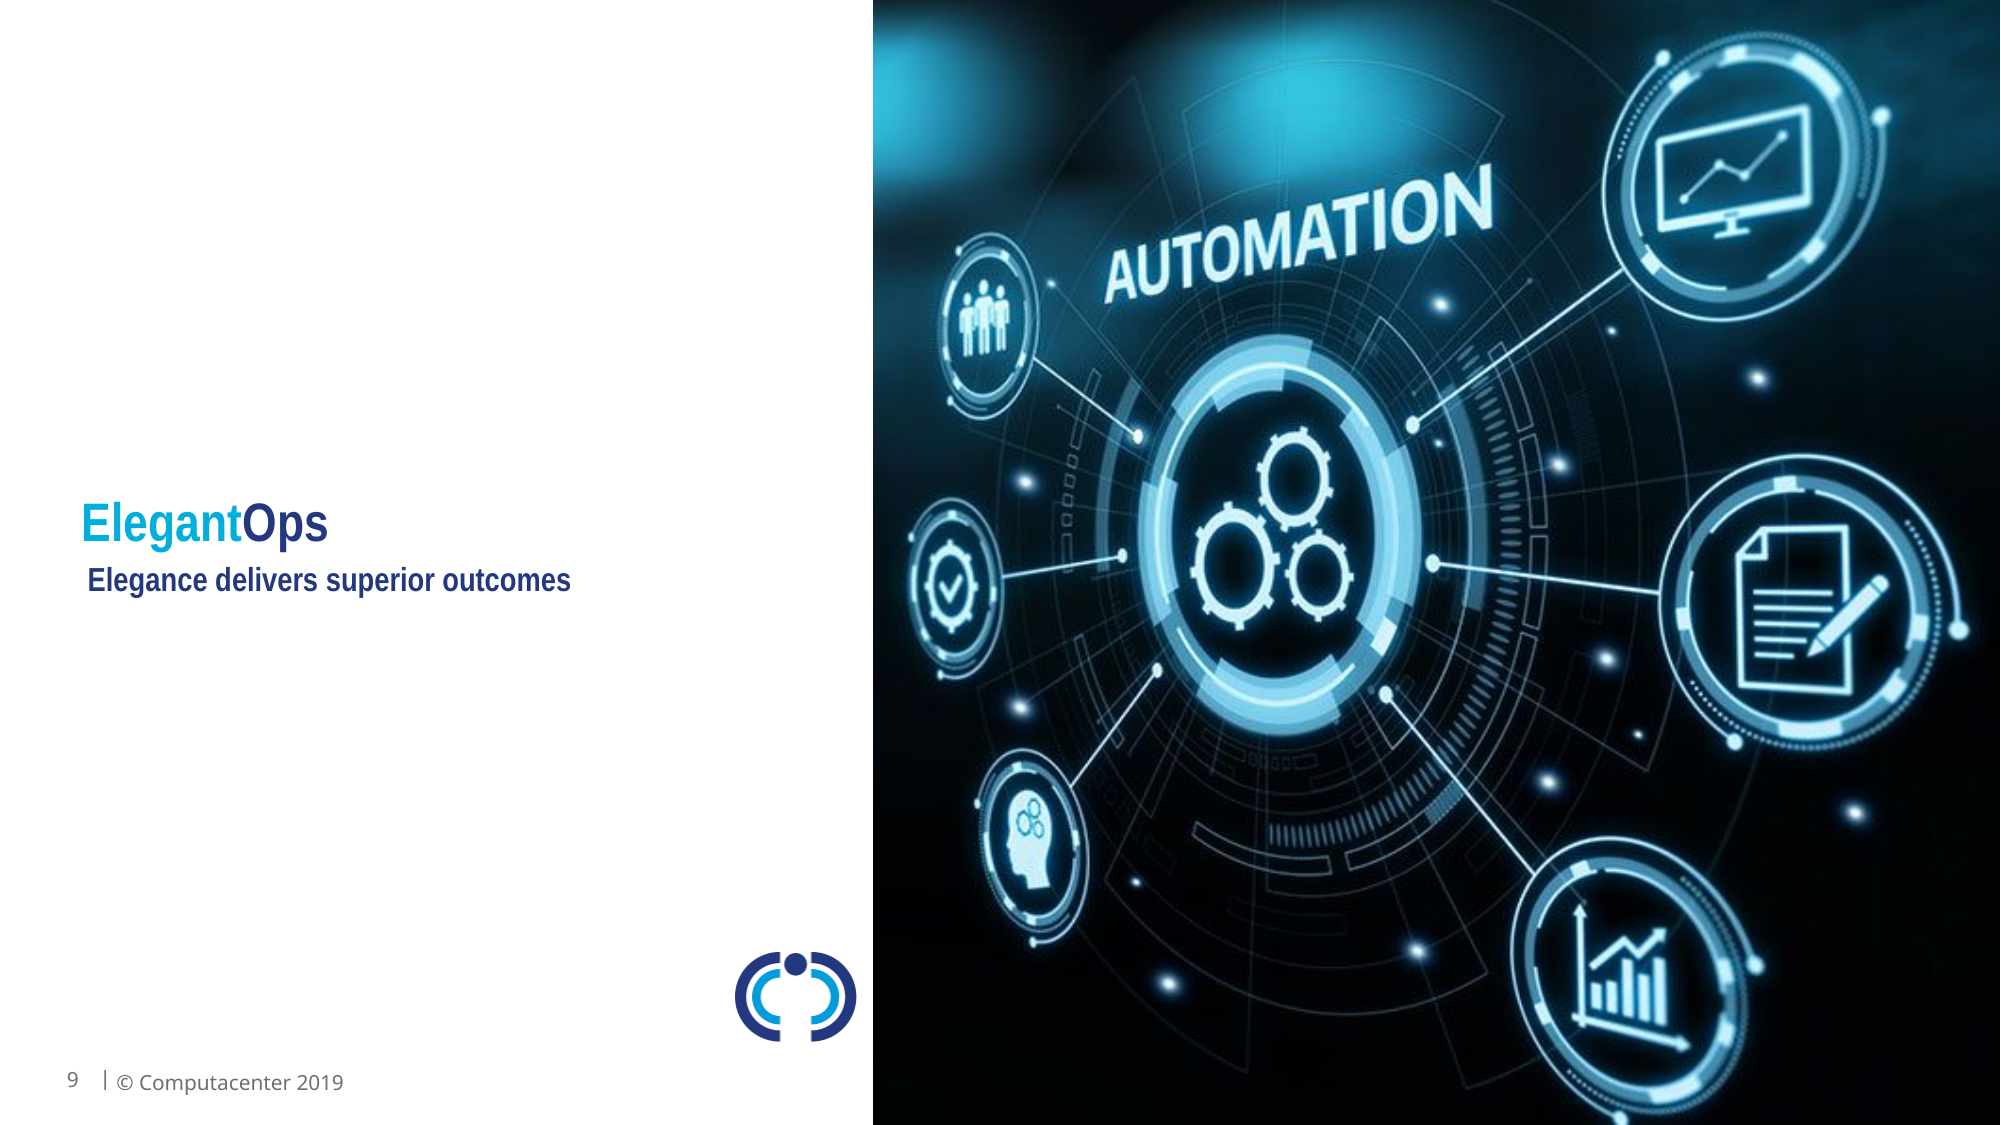

# ElegantOps
Elegance delivers superior outcomes
© Computacenter 2019